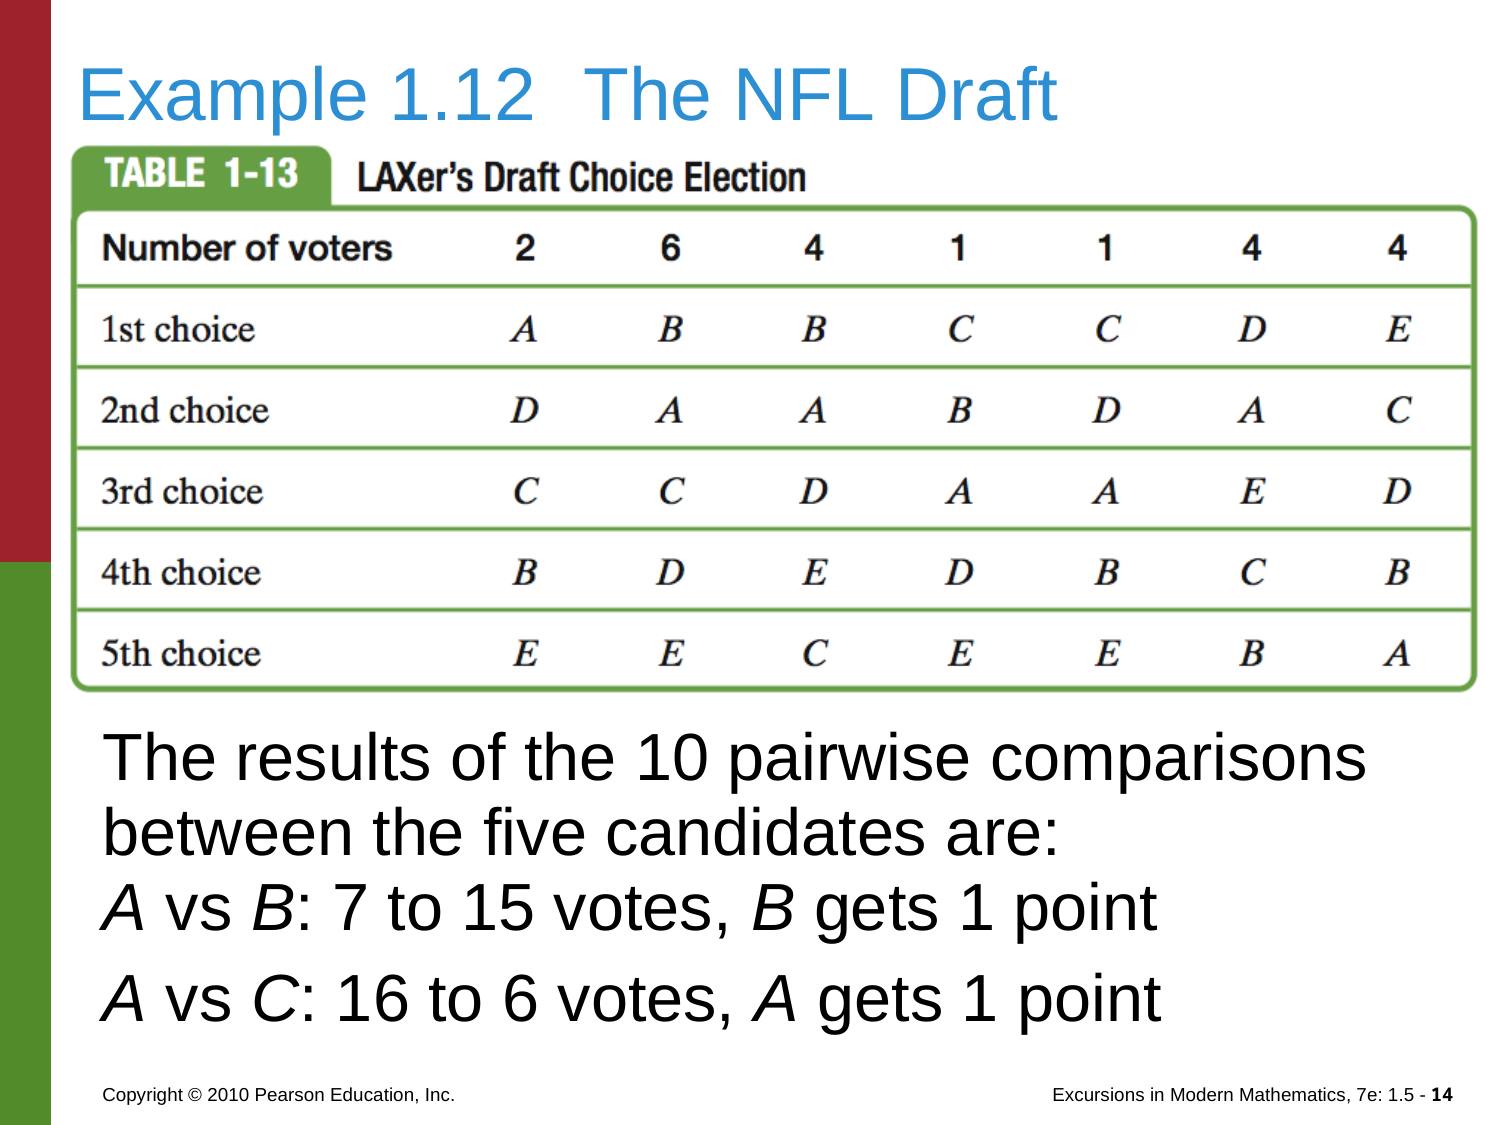

Example 1.12	The NFL Draft
# The results of the 10 pairwise comparisons between the five candidates are: A vs B: 7 to 15 votes, B gets 1 point
A vs C: 16 to 6 votes, A gets 1 point